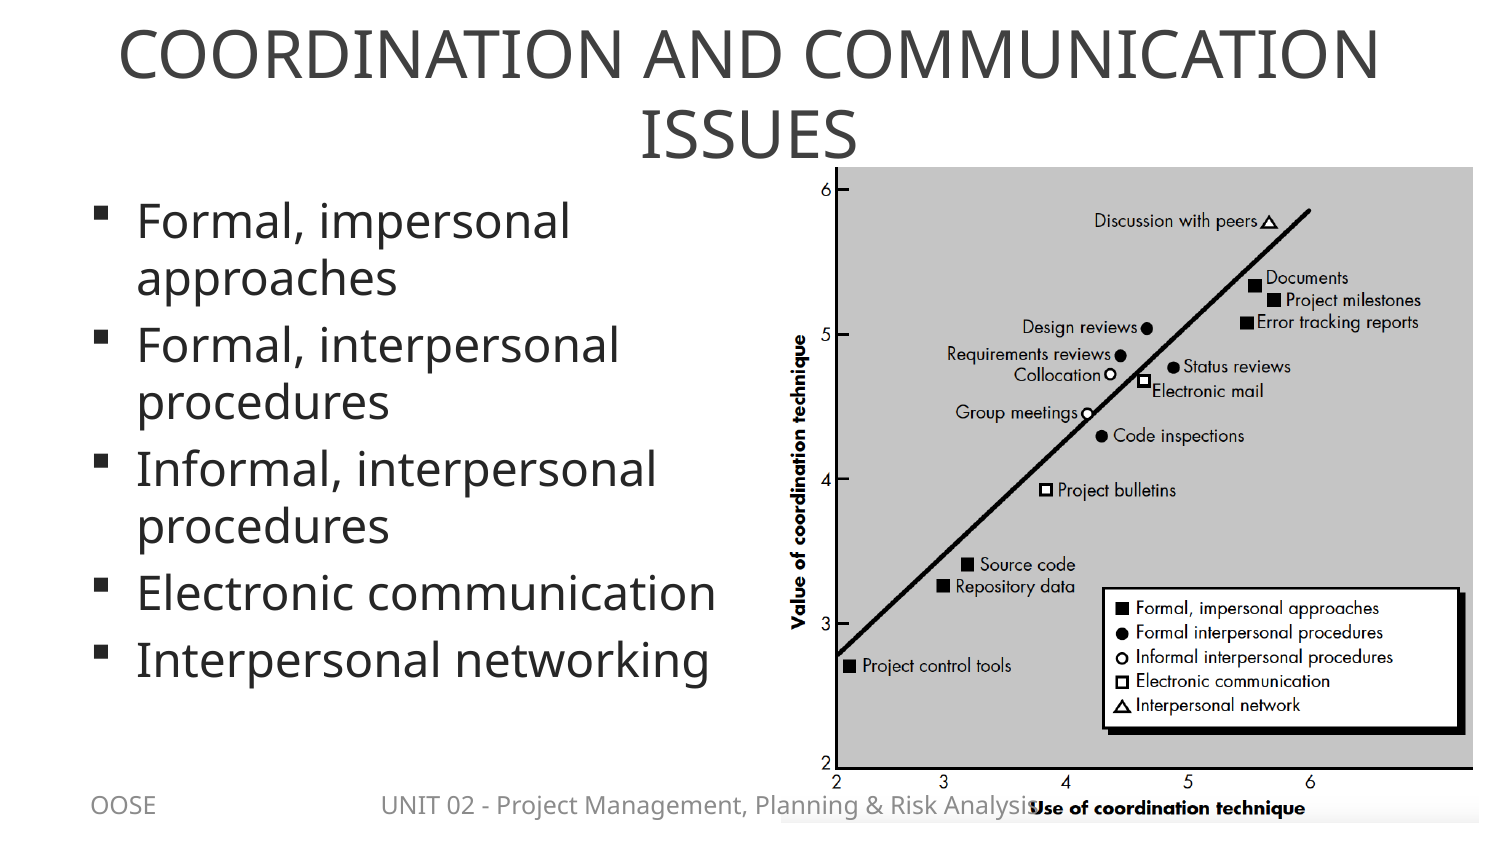

# Coordination and communication issues
Formal, impersonal approaches
Formal, interpersonal procedures
Informal, interpersonal procedures
Electronic communication
Interpersonal networking
OOSE
UNIT 02 - Project Management, Planning & Risk Analysis